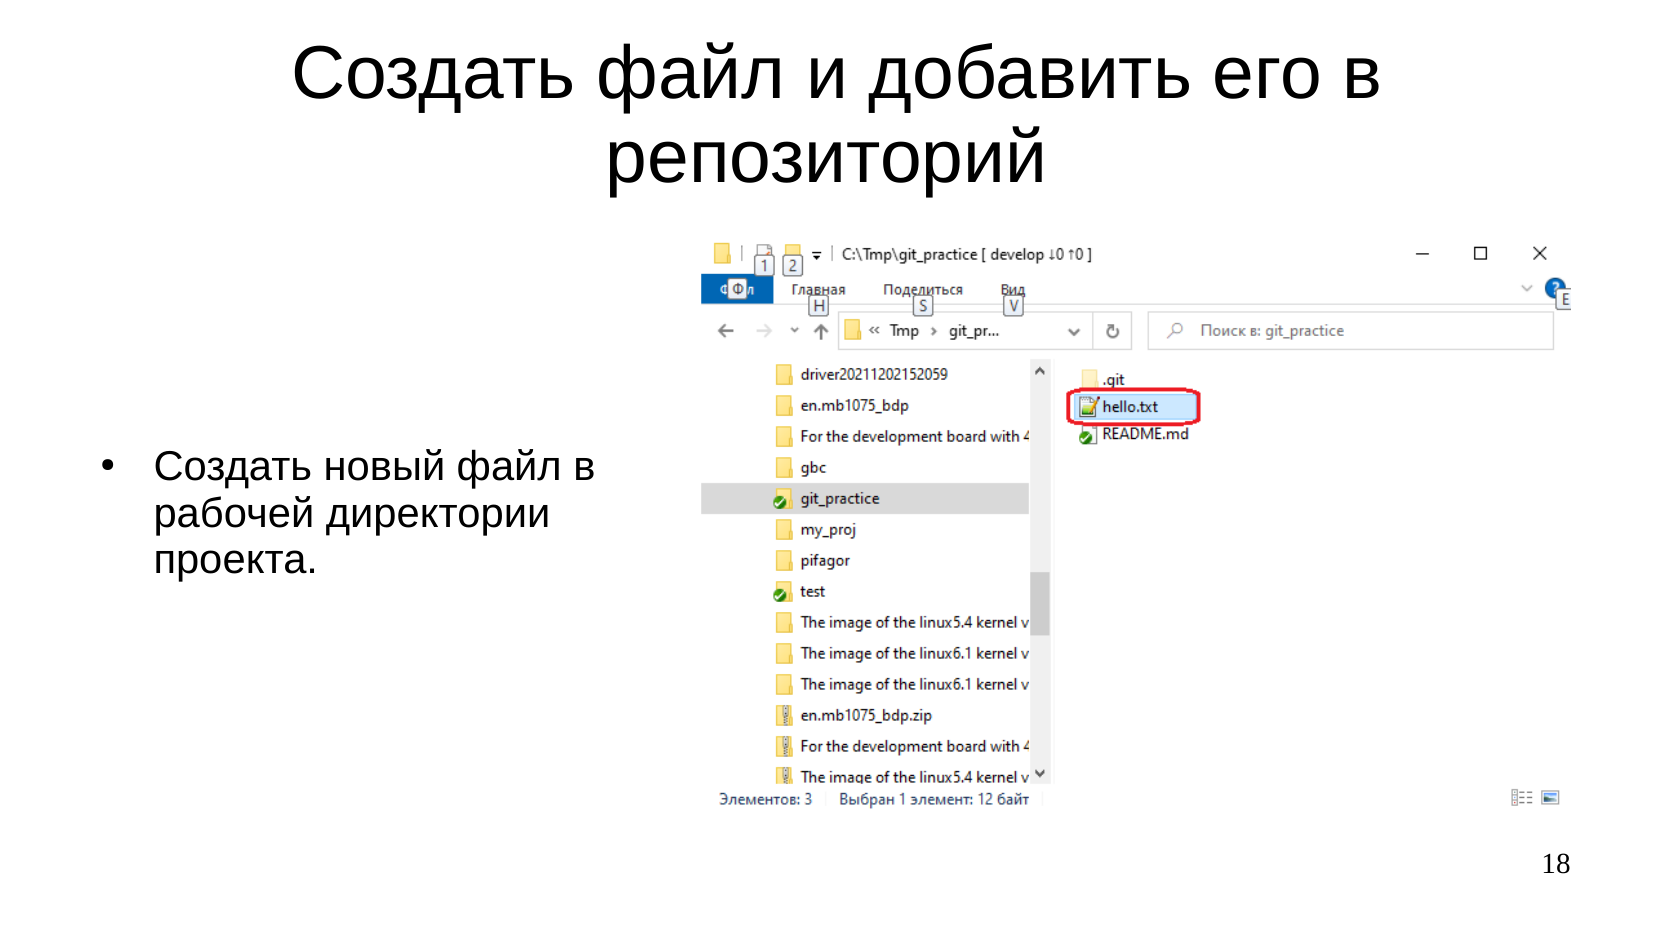

# Создать файл и добавить его в репозиторий
Создать новый файл в рабочей директории проекта.
18